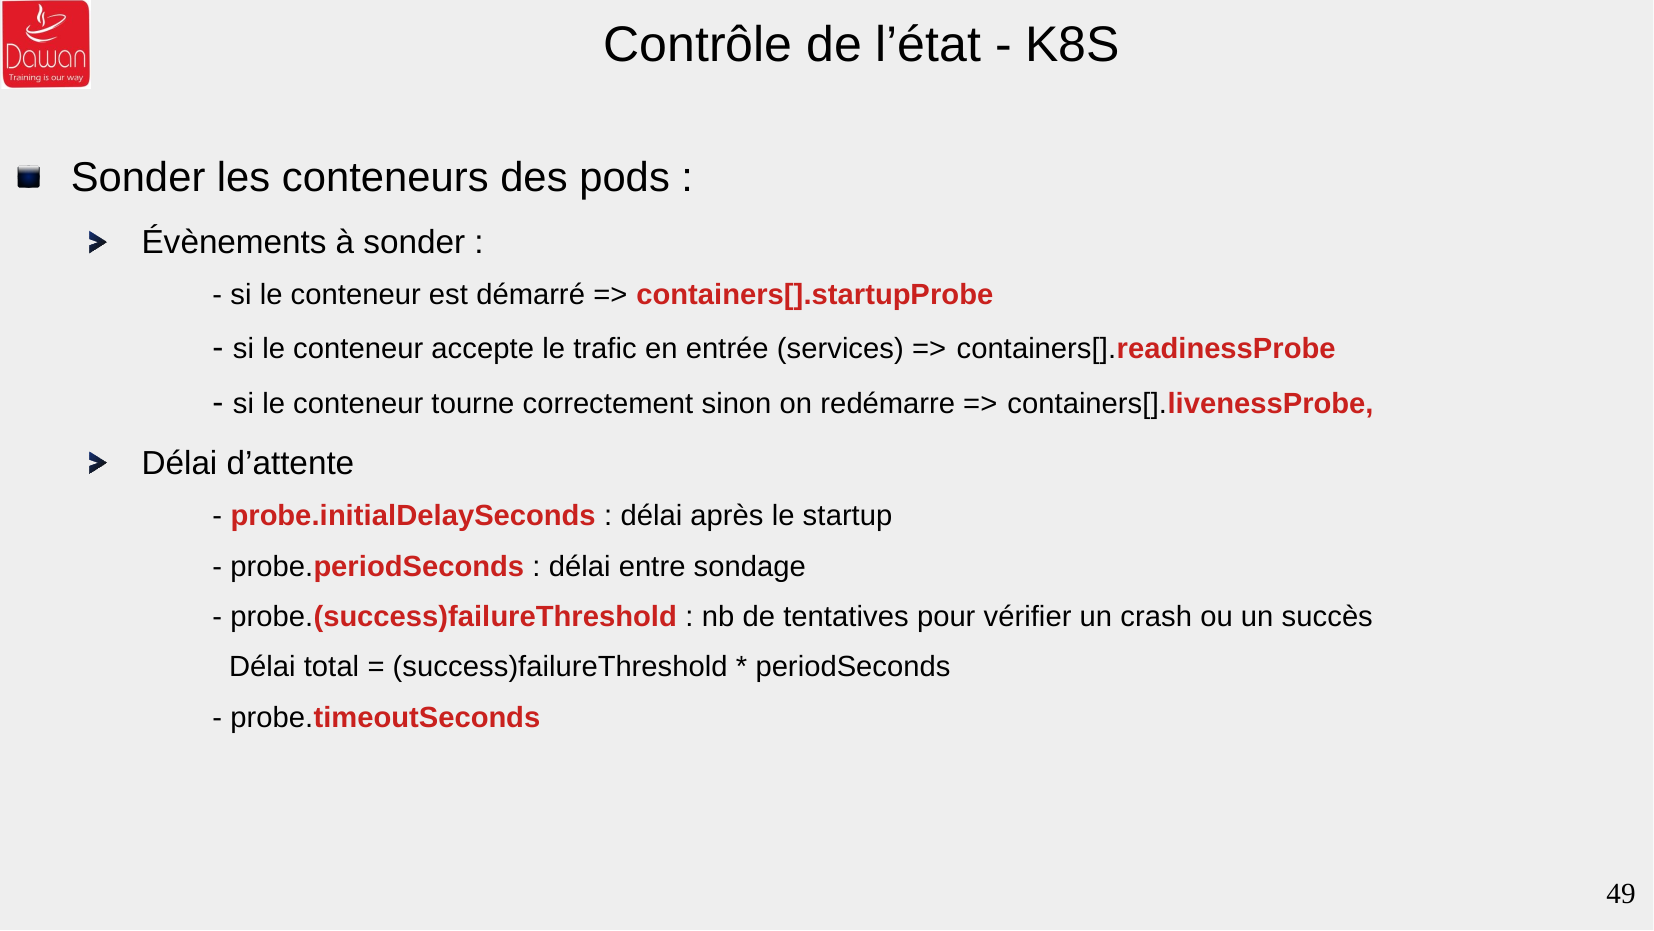

# Contrôle de l’état - K8S
Sonder les conteneurs des pods :
Évènements à sonder :
- si le conteneur est démarré => containers[].startupProbe
- si le conteneur accepte le trafic en entrée (services) => containers[].readinessProbe
- si le conteneur tourne correctement sinon on redémarre => containers[].livenessProbe,
Délai d’attente
- probe.initialDelaySeconds : délai après le startup
- probe.periodSeconds : délai entre sondage
- probe.(success)failureThreshold : nb de tentatives pour vérifier un crash ou un succès
 Délai total = (success)failureThreshold * periodSeconds
- probe.timeoutSeconds
49